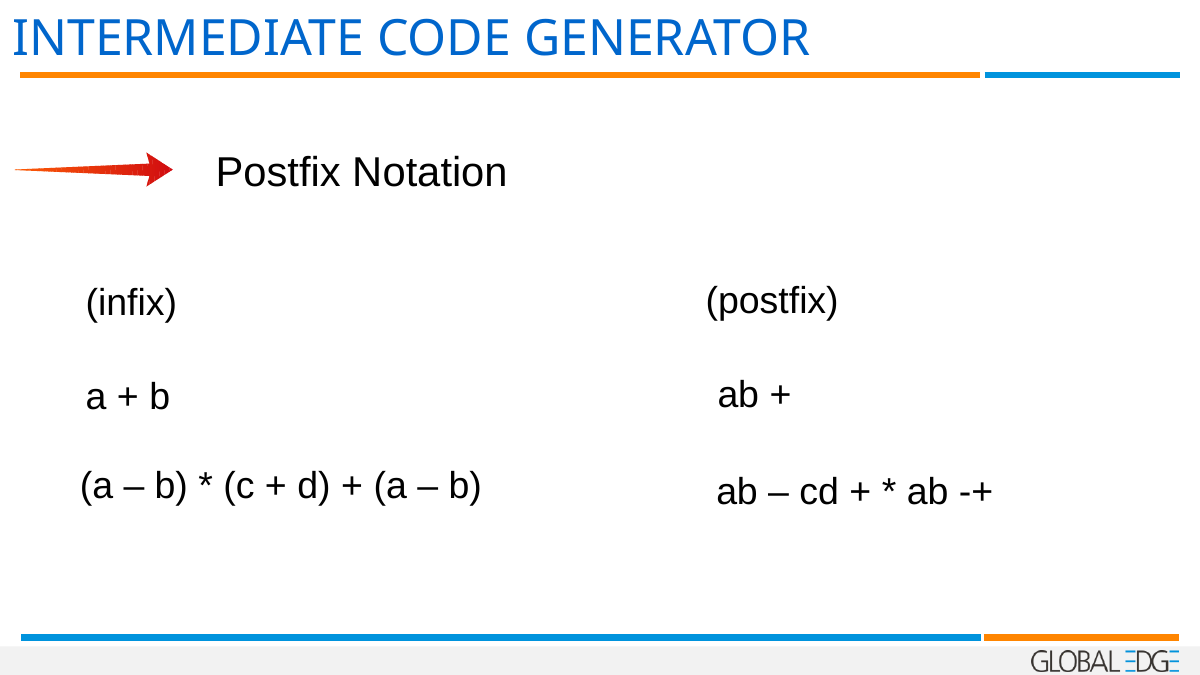

# INTERMEDIATE CODE GENERATOR
Postfix Notation
(postfix)
(infix)
ab +
a + b
(a – b) * (c + d) + (a – b)
 ab – cd + * ab -+